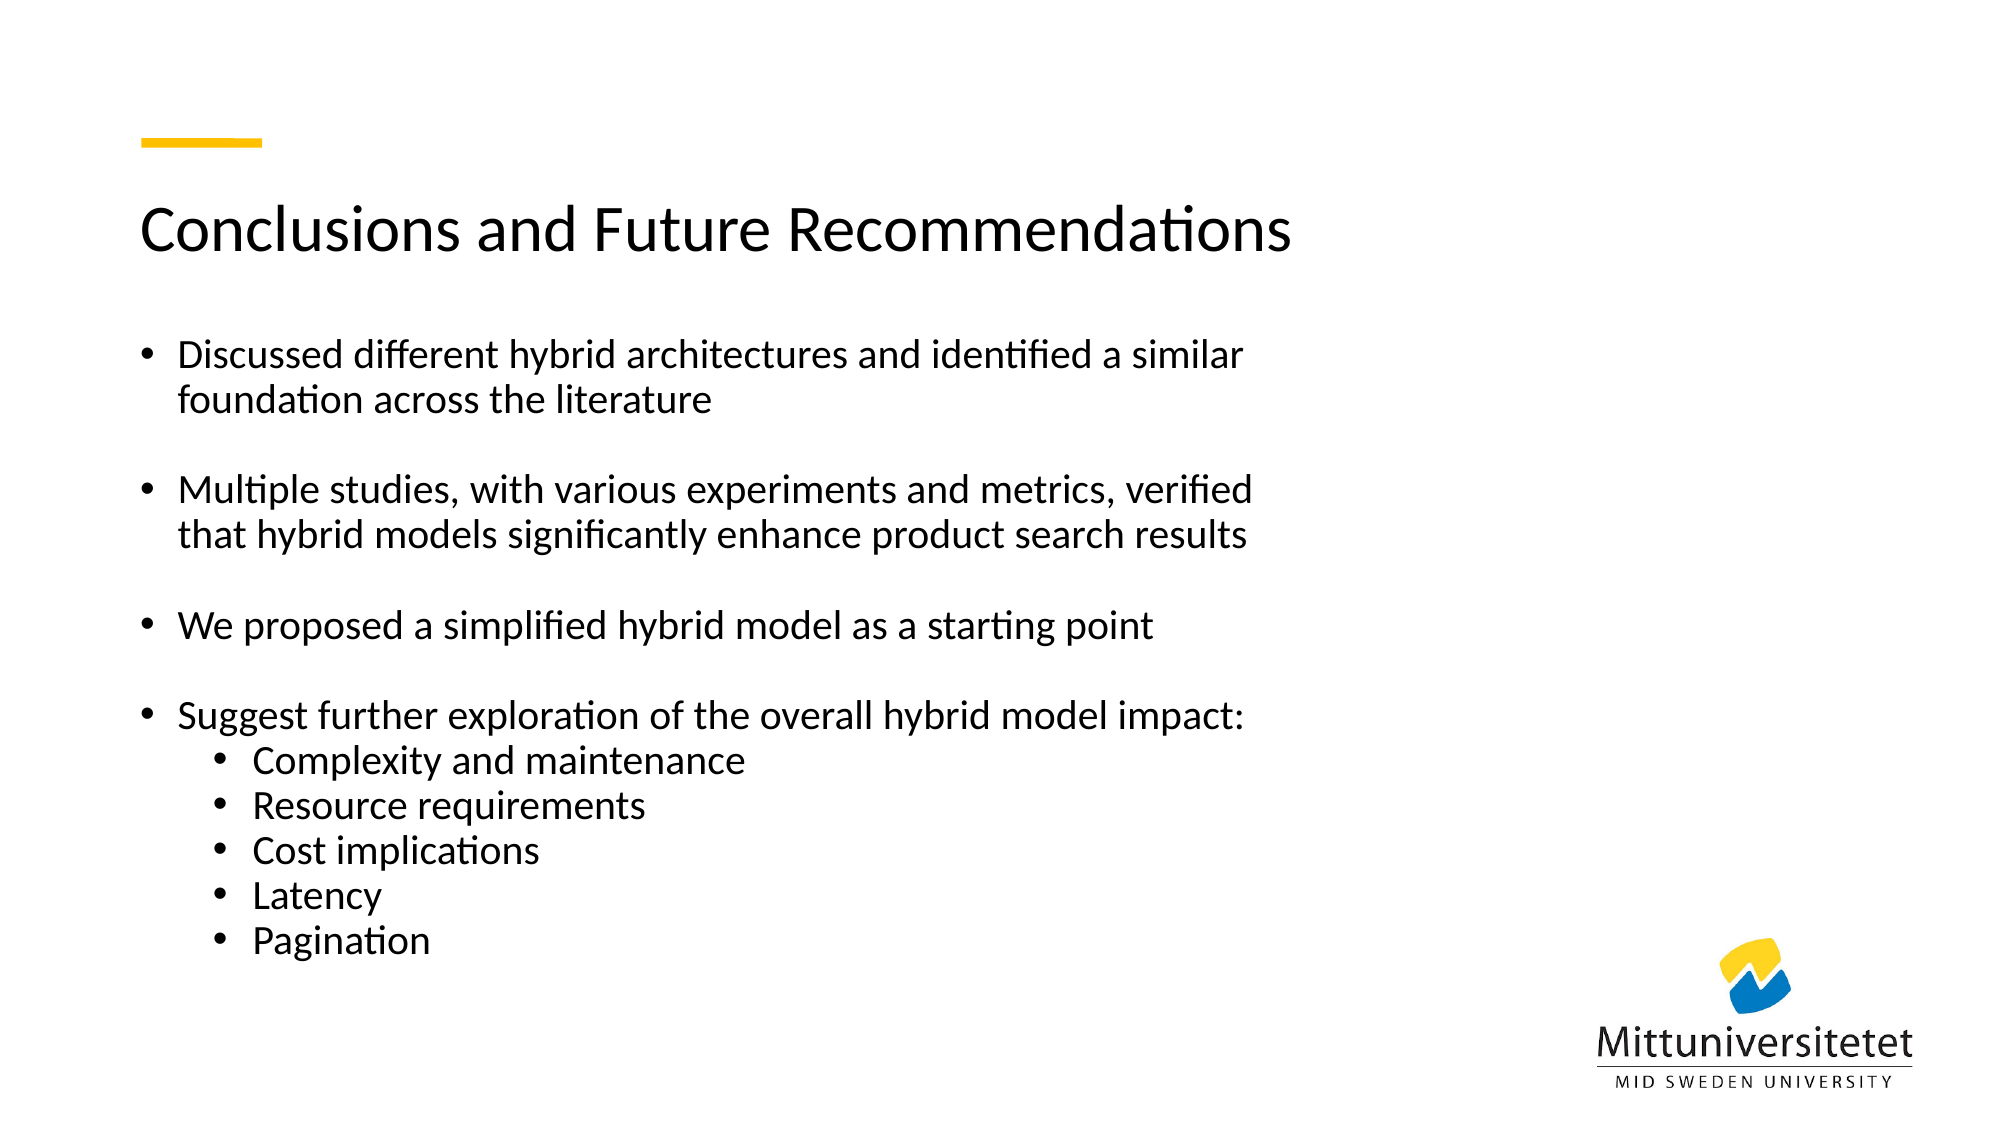

# Conclusions and Future Recommendations
Discussed different hybrid architectures and identified a similar foundation across the literature
Multiple studies, with various experiments and metrics, verified that hybrid models significantly enhance product search results
We proposed a simplified hybrid model as a starting point
Suggest further exploration of the overall hybrid model impact:
Complexity and maintenance
Resource requirements
Cost implications
Latency
Pagination